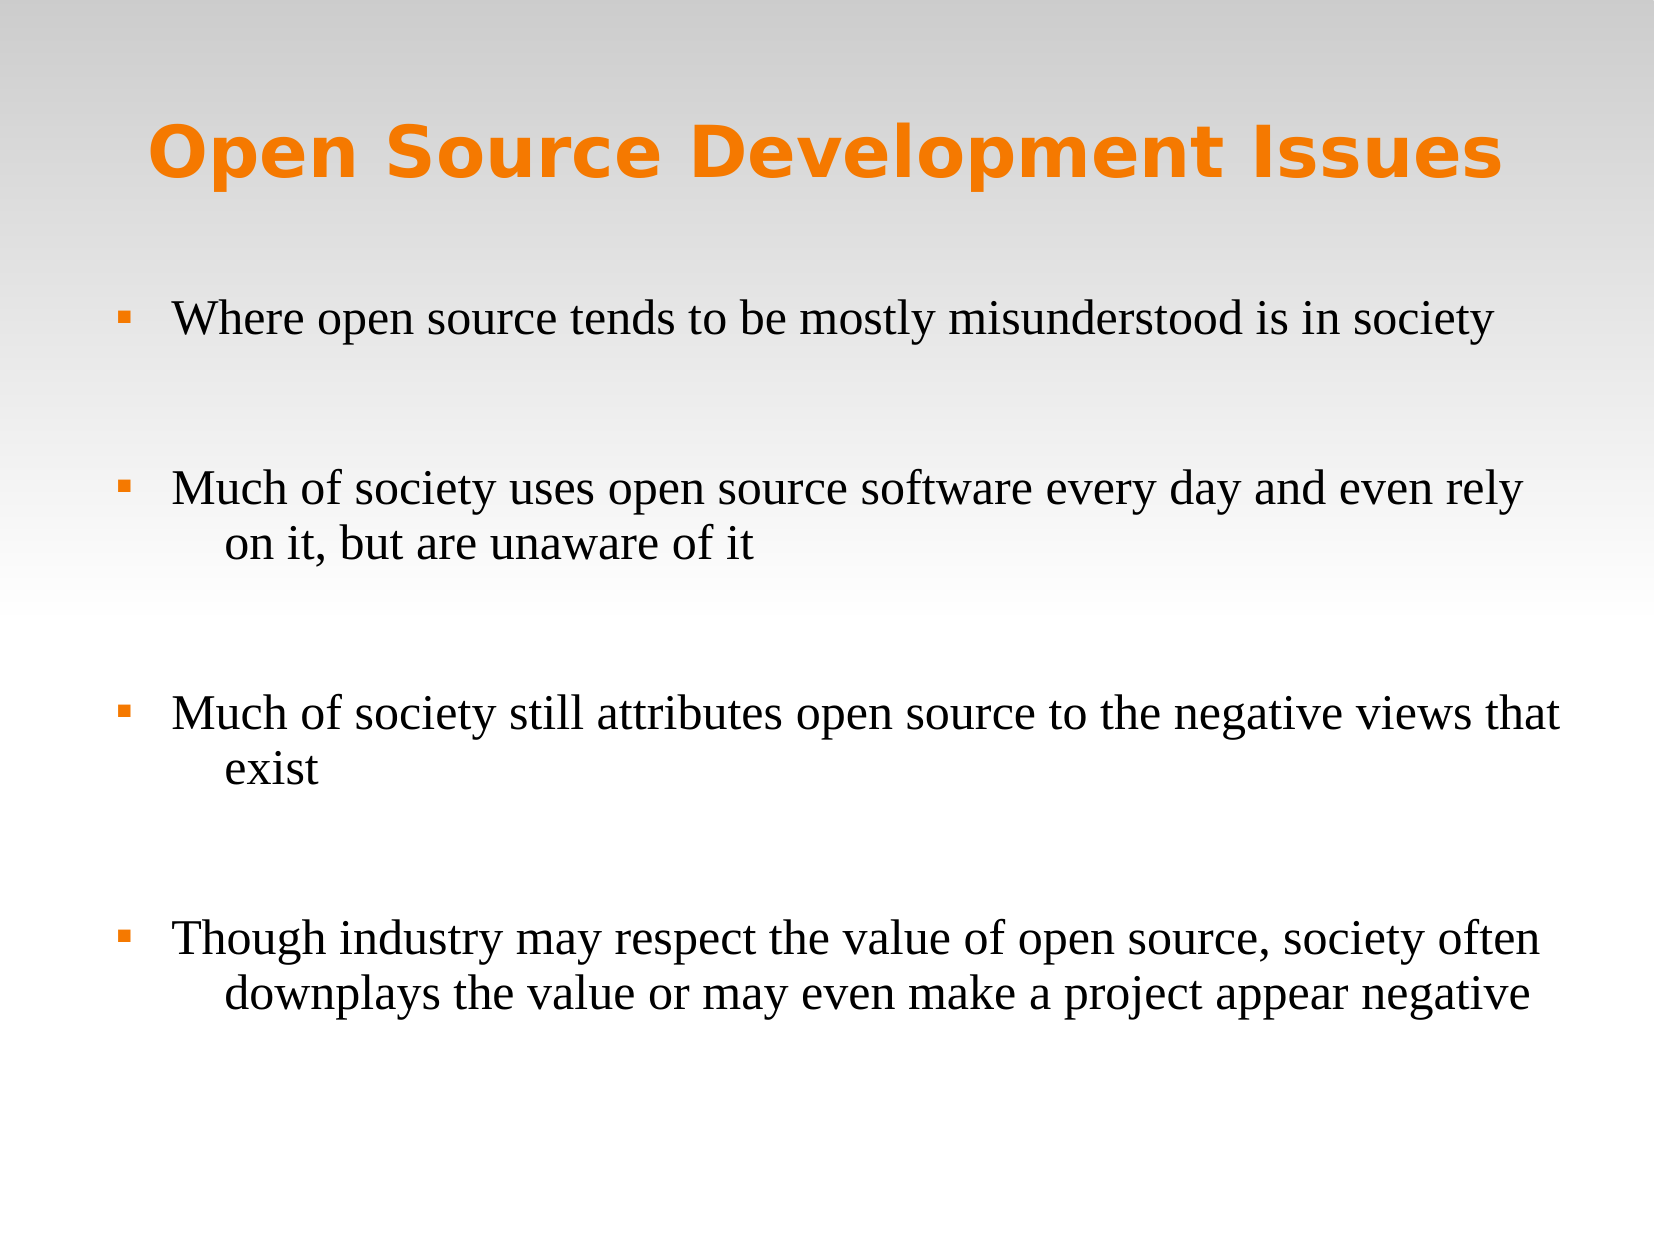

# Open Source Development Issues
Where open source tends to be mostly misunderstood is in society
Much of society uses open source software every day and even rely on it, but are unaware of it
Much of society still attributes open source to the negative views that exist
Though industry may respect the value of open source, society often downplays the value or may even make a project appear negative